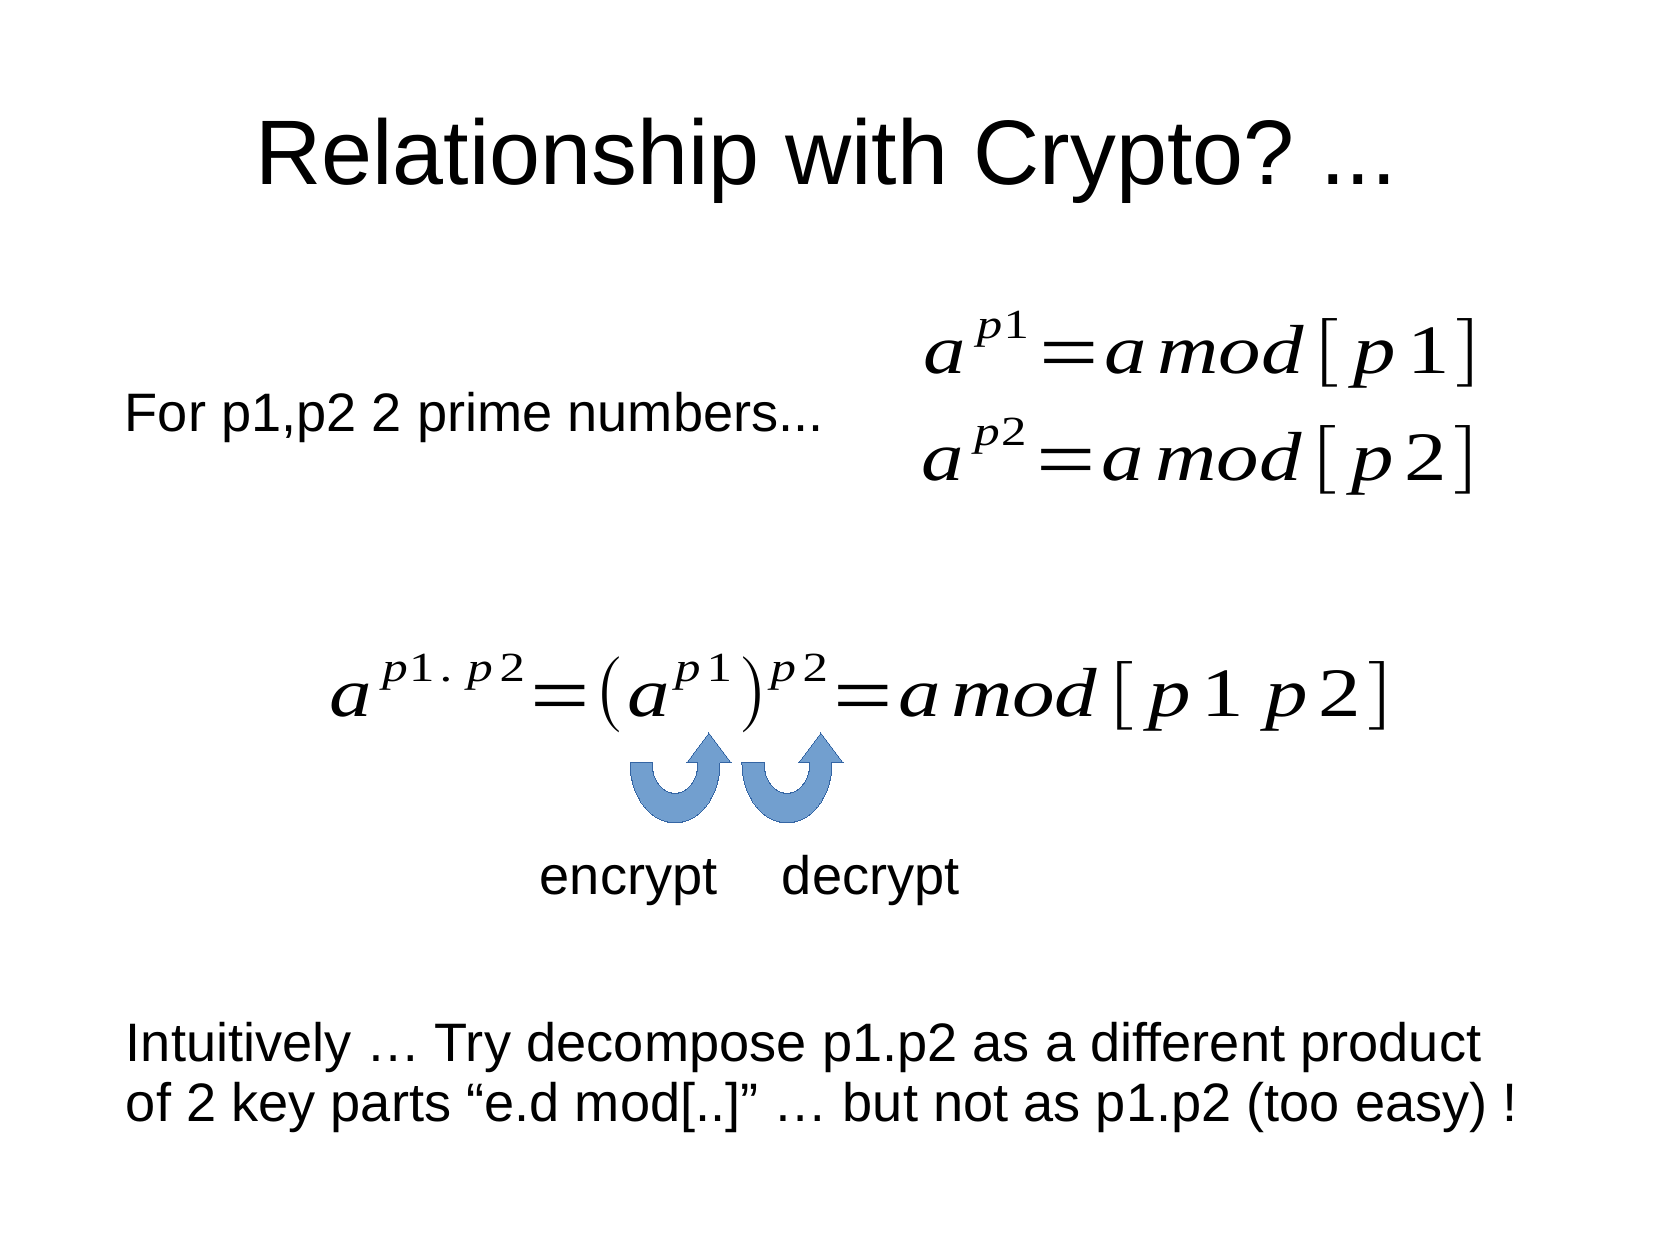

# Relationship with Crypto? ...
For p1,p2 2 prime numbers...
encrypt
decrypt
Intuitively … Try decompose p1.p2 as a different product
of 2 key parts “e.d mod[..]” … but not as p1.p2 (too easy) !